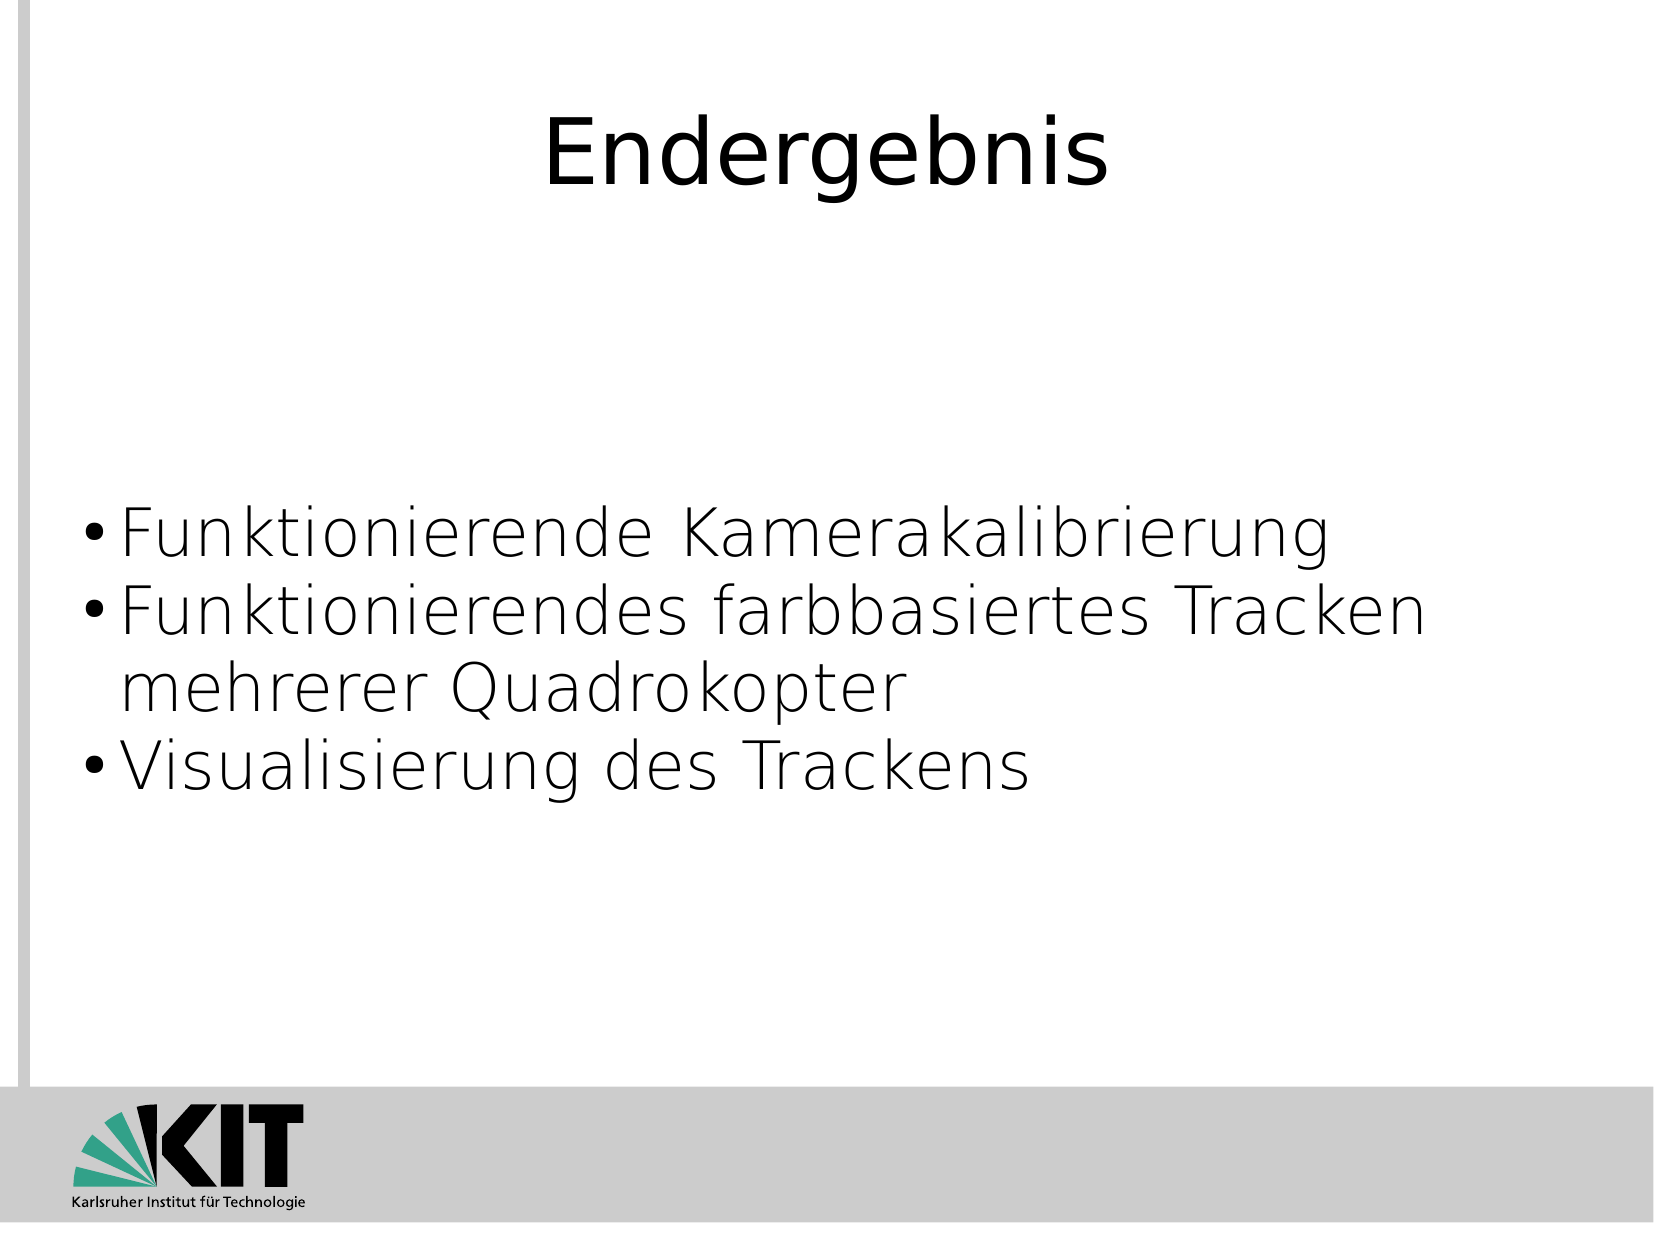

# Endergebnis
Funktionierende Kamerakalibrierung
Funktionierendes farbbasiertes Tracken mehrerer Quadrokopter
Visualisierung des Trackens